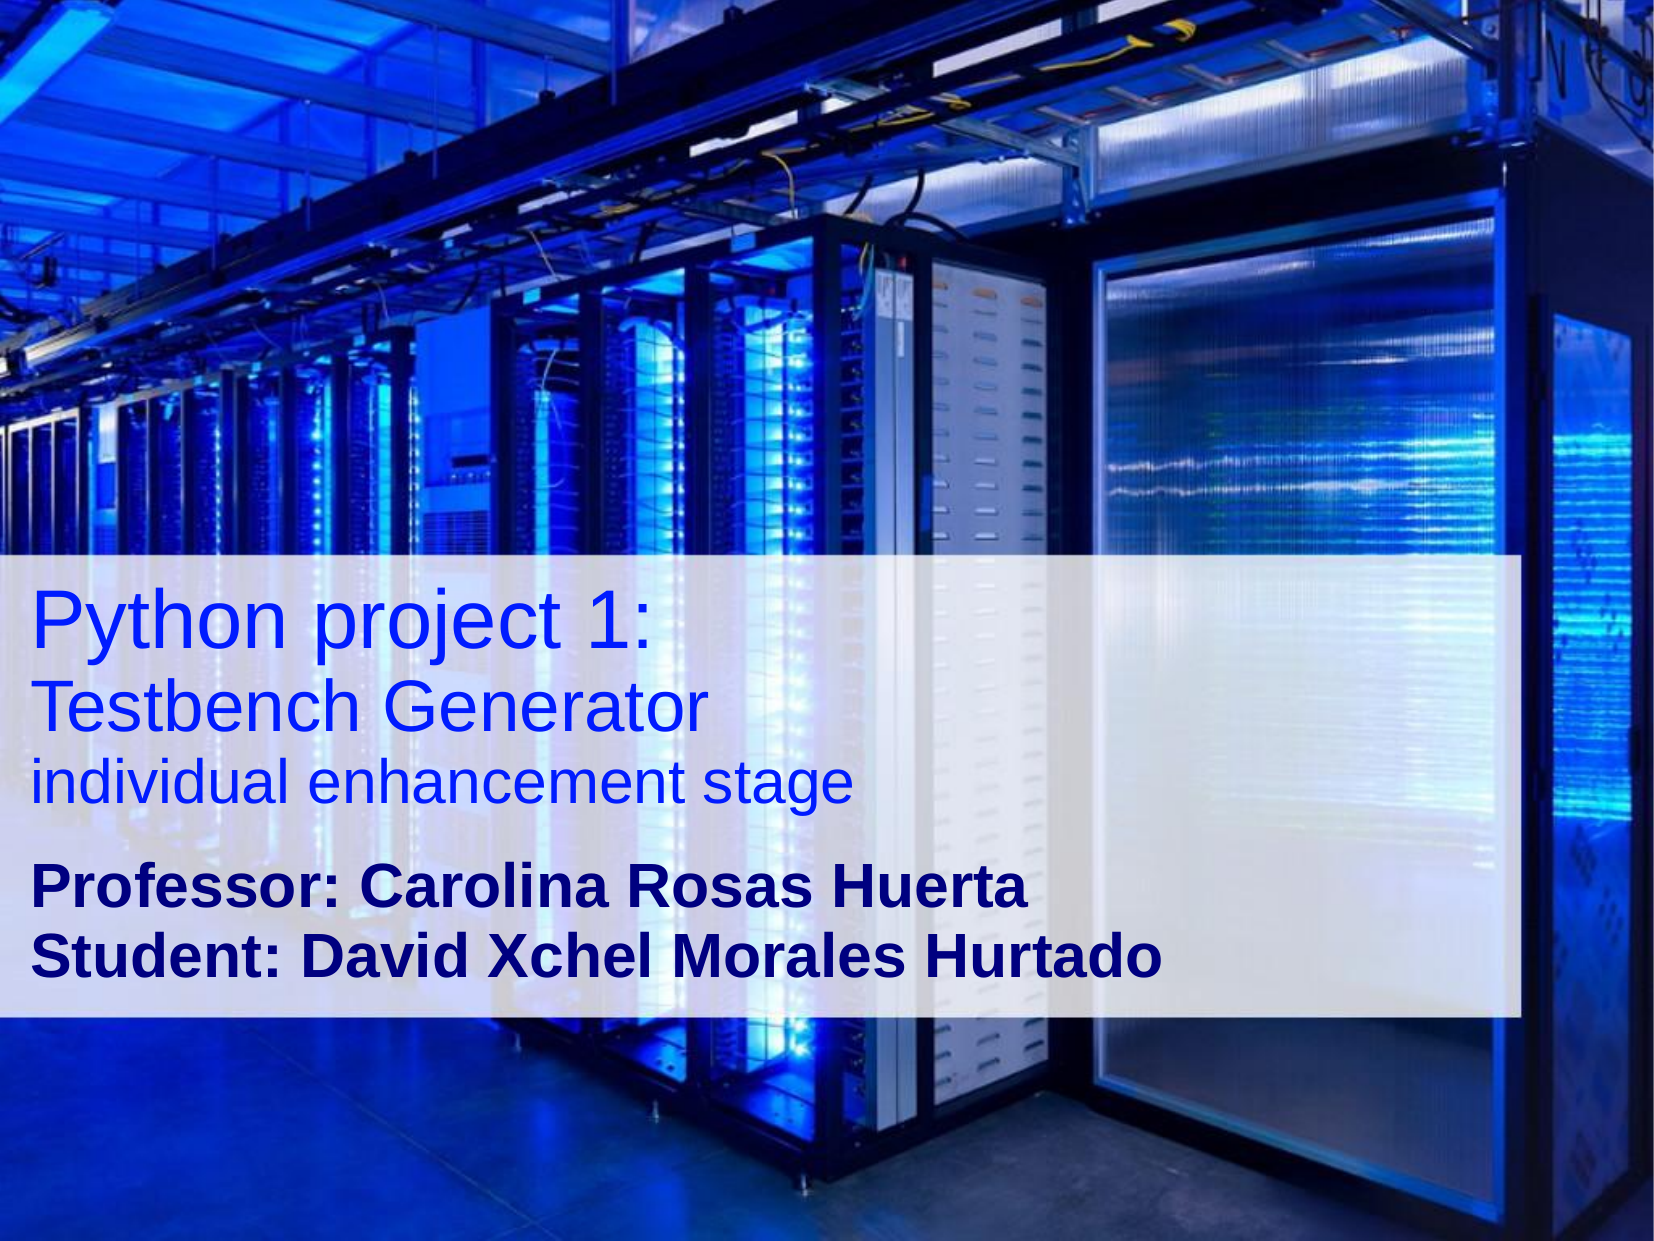

# Python project 1: Testbench Generator individual enhancement stage
Professor: Carolina Rosas Huerta
Student: David Xchel Morales Hurtado